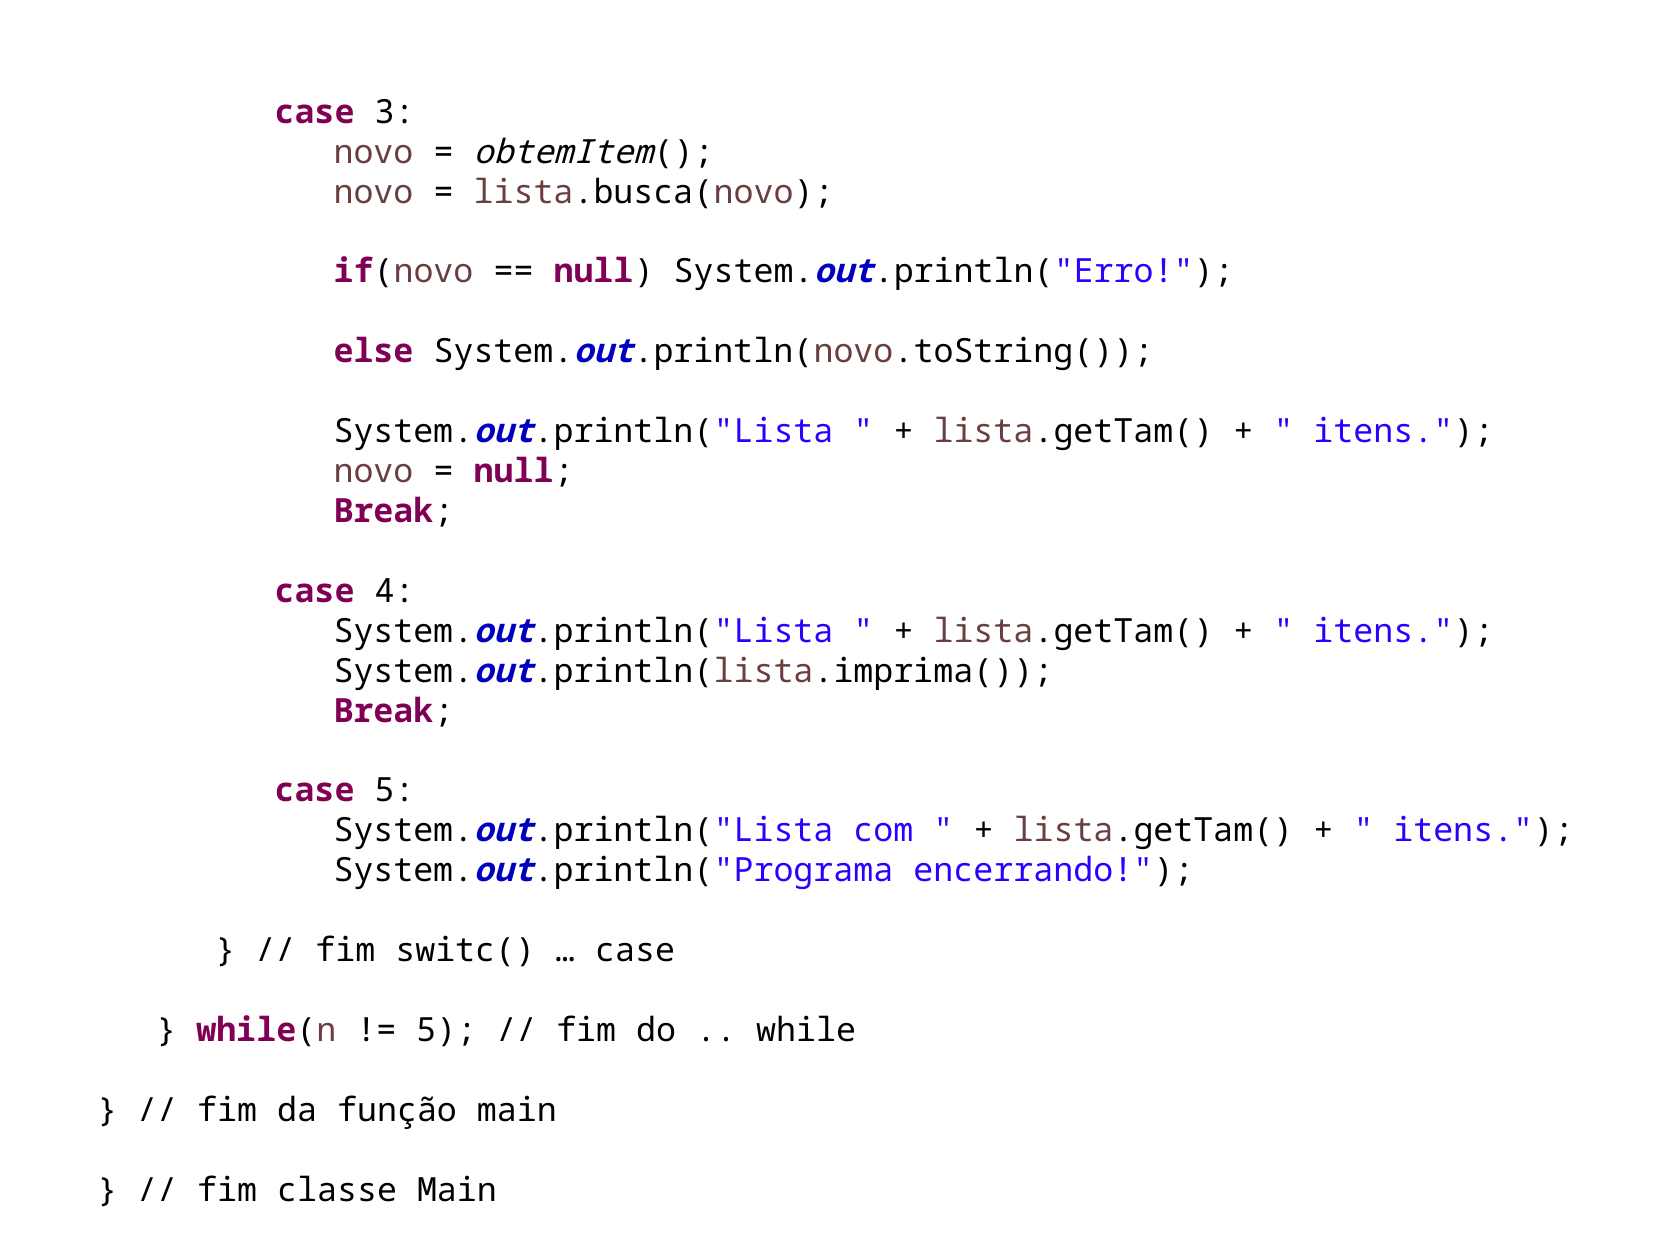

case 3:
novo = obtemItem();
novo = lista.busca(novo);
if(novo == null) System.out.println("Erro!");
else System.out.println(novo.toString());
System.out.println("Lista " + lista.getTam() + " itens.");
novo = null;
Break;
case 4:
System.out.println("Lista " + lista.getTam() + " itens.");
System.out.println(lista.imprima());
Break;
case 5:
System.out.println("Lista com " + lista.getTam() + " itens.");
System.out.println("Programa encerrando!");
} // fim switc() … case
} while(n != 5); // fim do .. while
} // fim da função main
} // fim classe Main